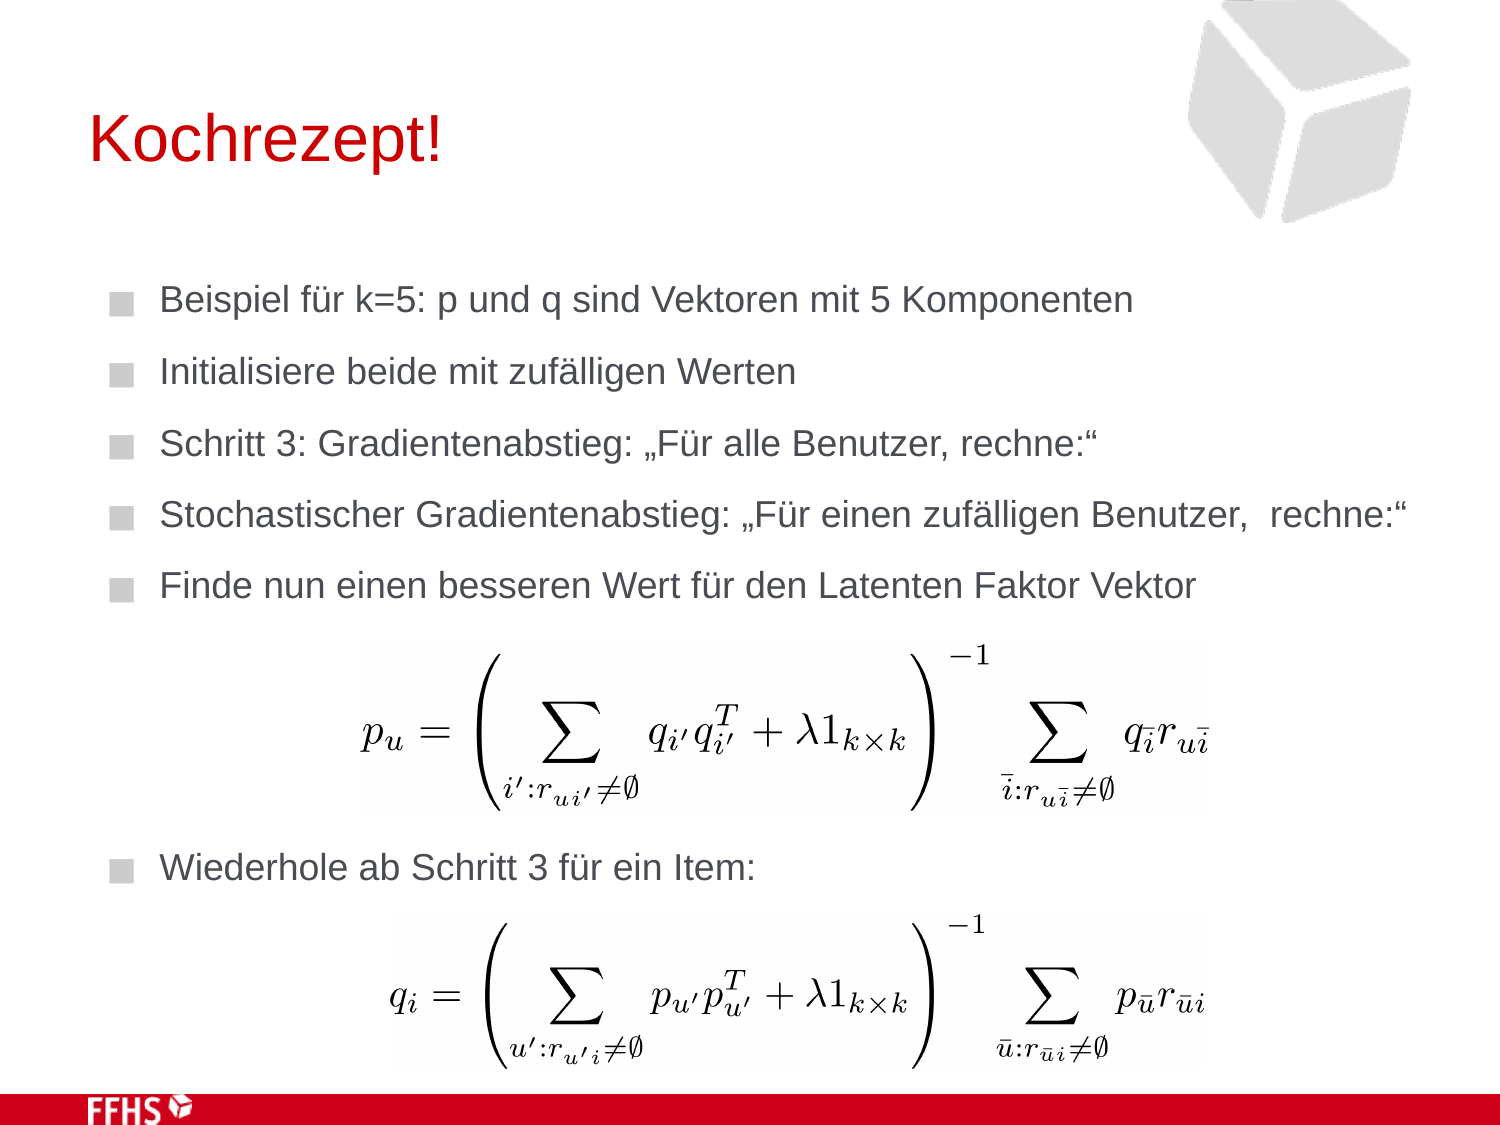

# Kochrezept!
Beispiel für k=5: p und q sind Vektoren mit 5 Komponenten
Initialisiere beide mit zufälligen Werten
Schritt 3: Gradientenabstieg: „Für alle Benutzer, rechne:“
Stochastischer Gradientenabstieg: „Für einen zufälligen Benutzer, rechne:“
Finde nun einen besseren Wert für den Latenten Faktor Vektor
Wiederhole ab Schritt 3 für ein Item: